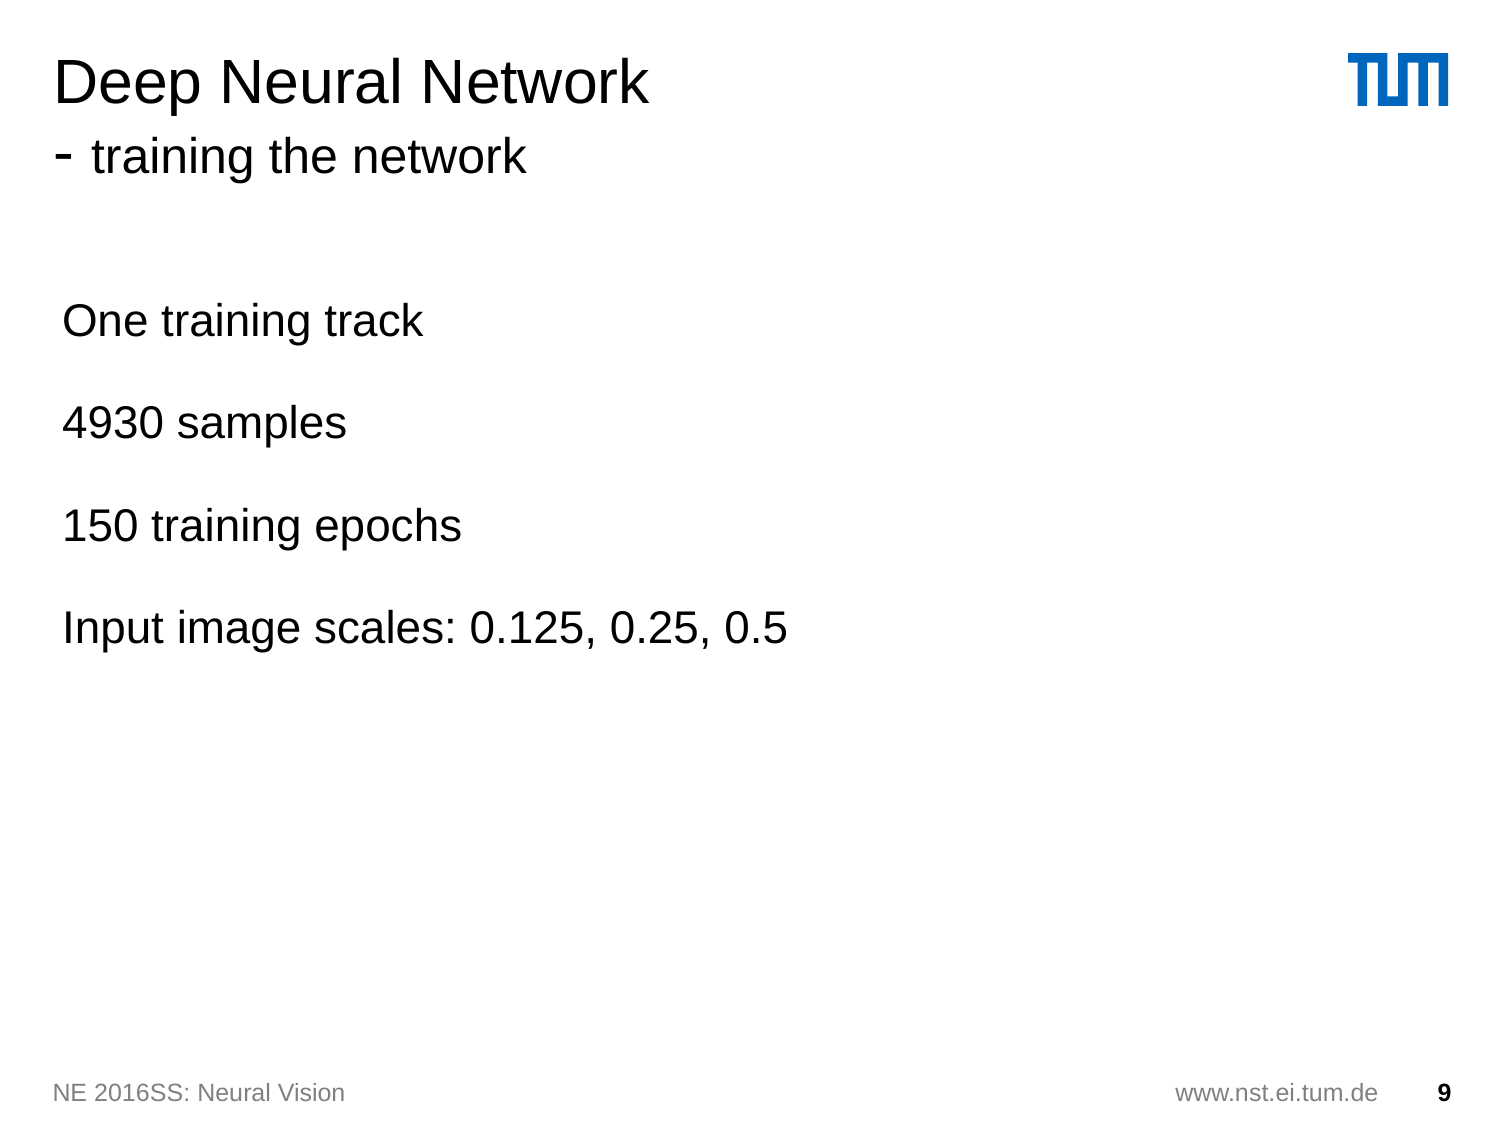

# Deep Neural Network - training the network
One training track
4930 samples
150 training epochs
Input image scales: 0.125, 0.25, 0.5
NE 2016SS: Neural Vision
9